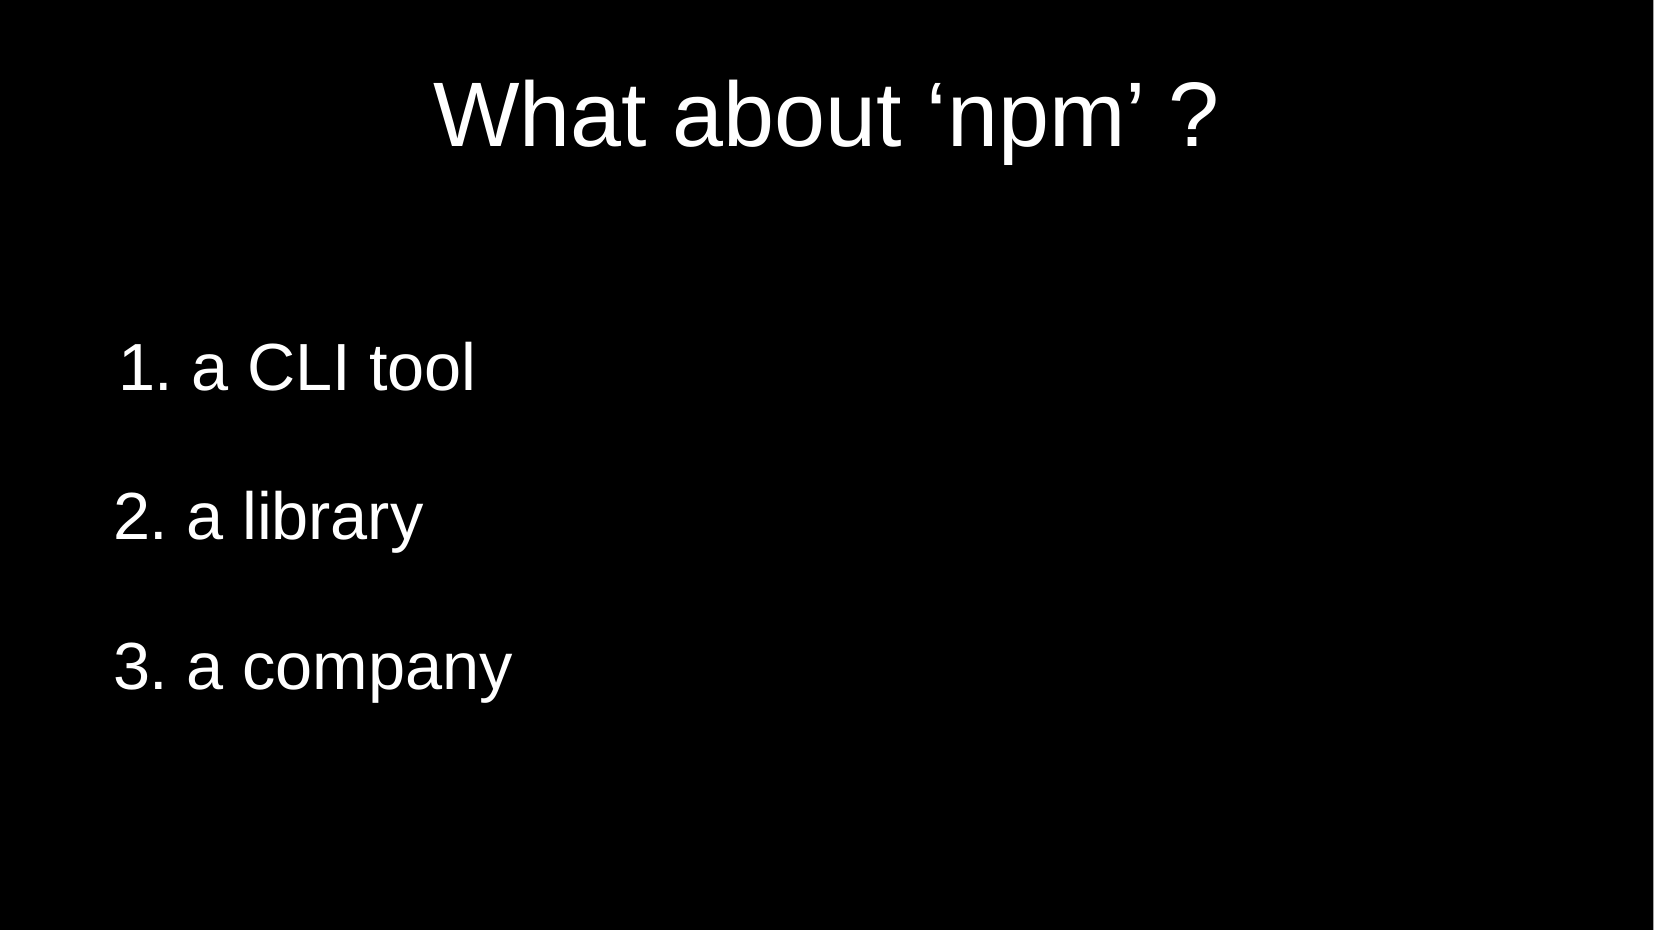

# What about ‘npm’ ?
1. a CLI tool
 2. a library
 3. a company